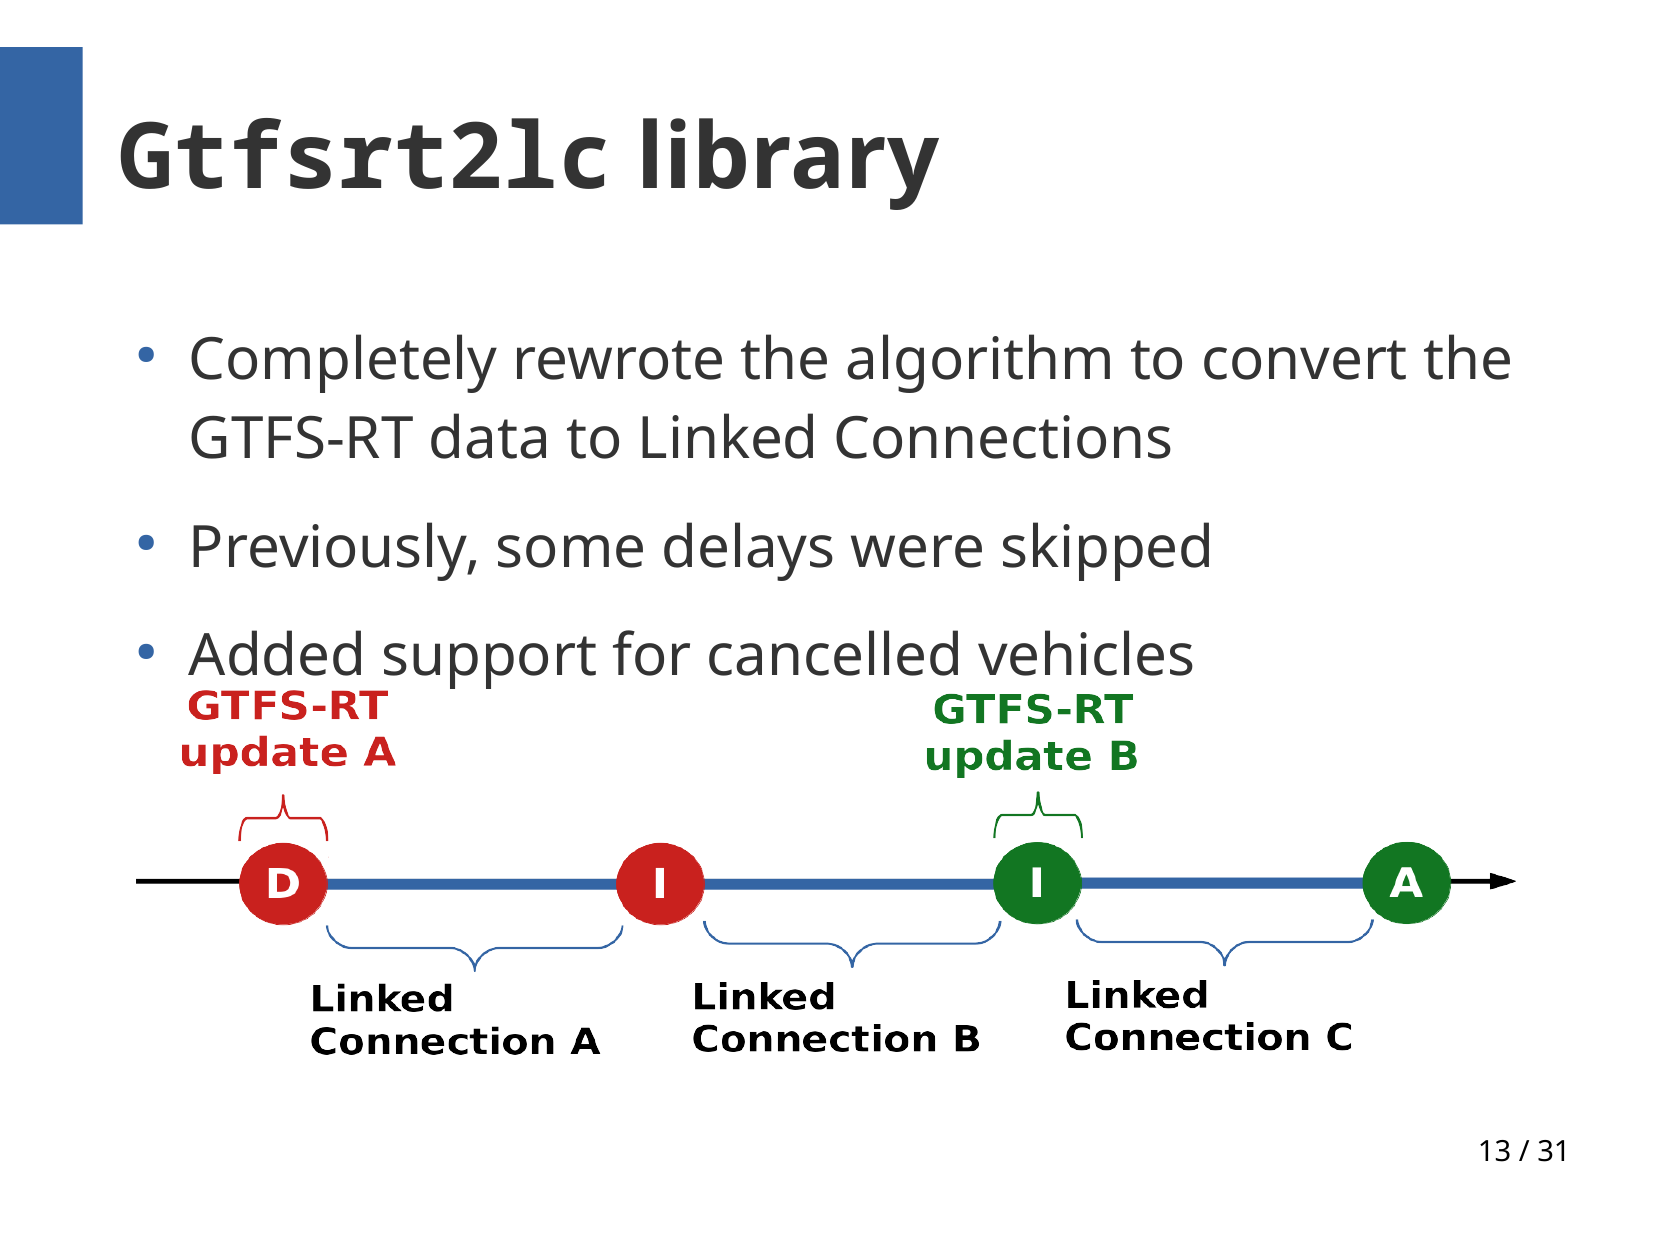

# Gtfsrt2lc library
Completely rewrote the algorithm to convert the GTFS-RT data to Linked Connections
Previously, some delays were skipped
Added support for cancelled vehicles
13